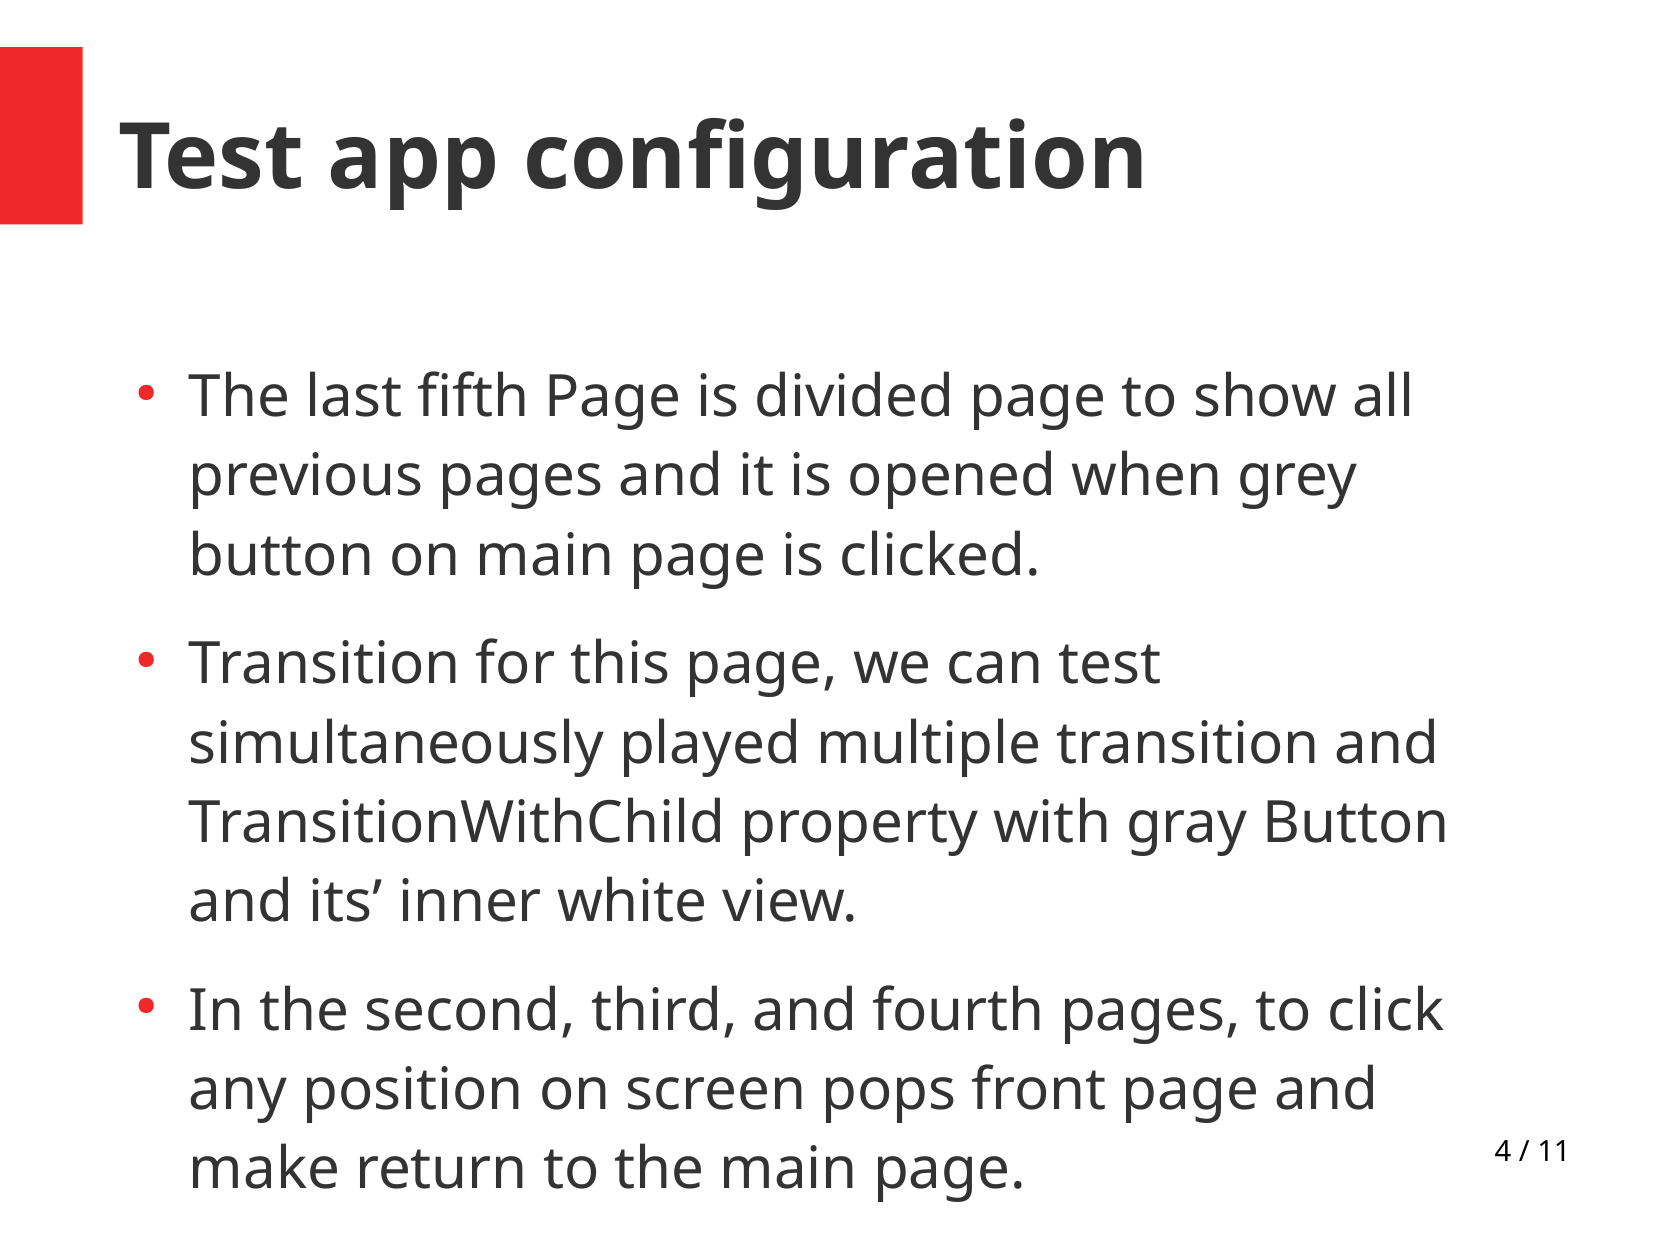

# Test app configuration
The last fifth Page is divided page to show all previous pages and it is opened when grey button on main page is clicked.
Transition for this page, we can test simultaneously played multiple transition and TransitionWithChild property with gray Button and its’ inner white view.
In the second, third, and fourth pages, to click any position on screen pops front page and make return to the main page.
In the last page, right bottom gray button is return button to the main page.
4